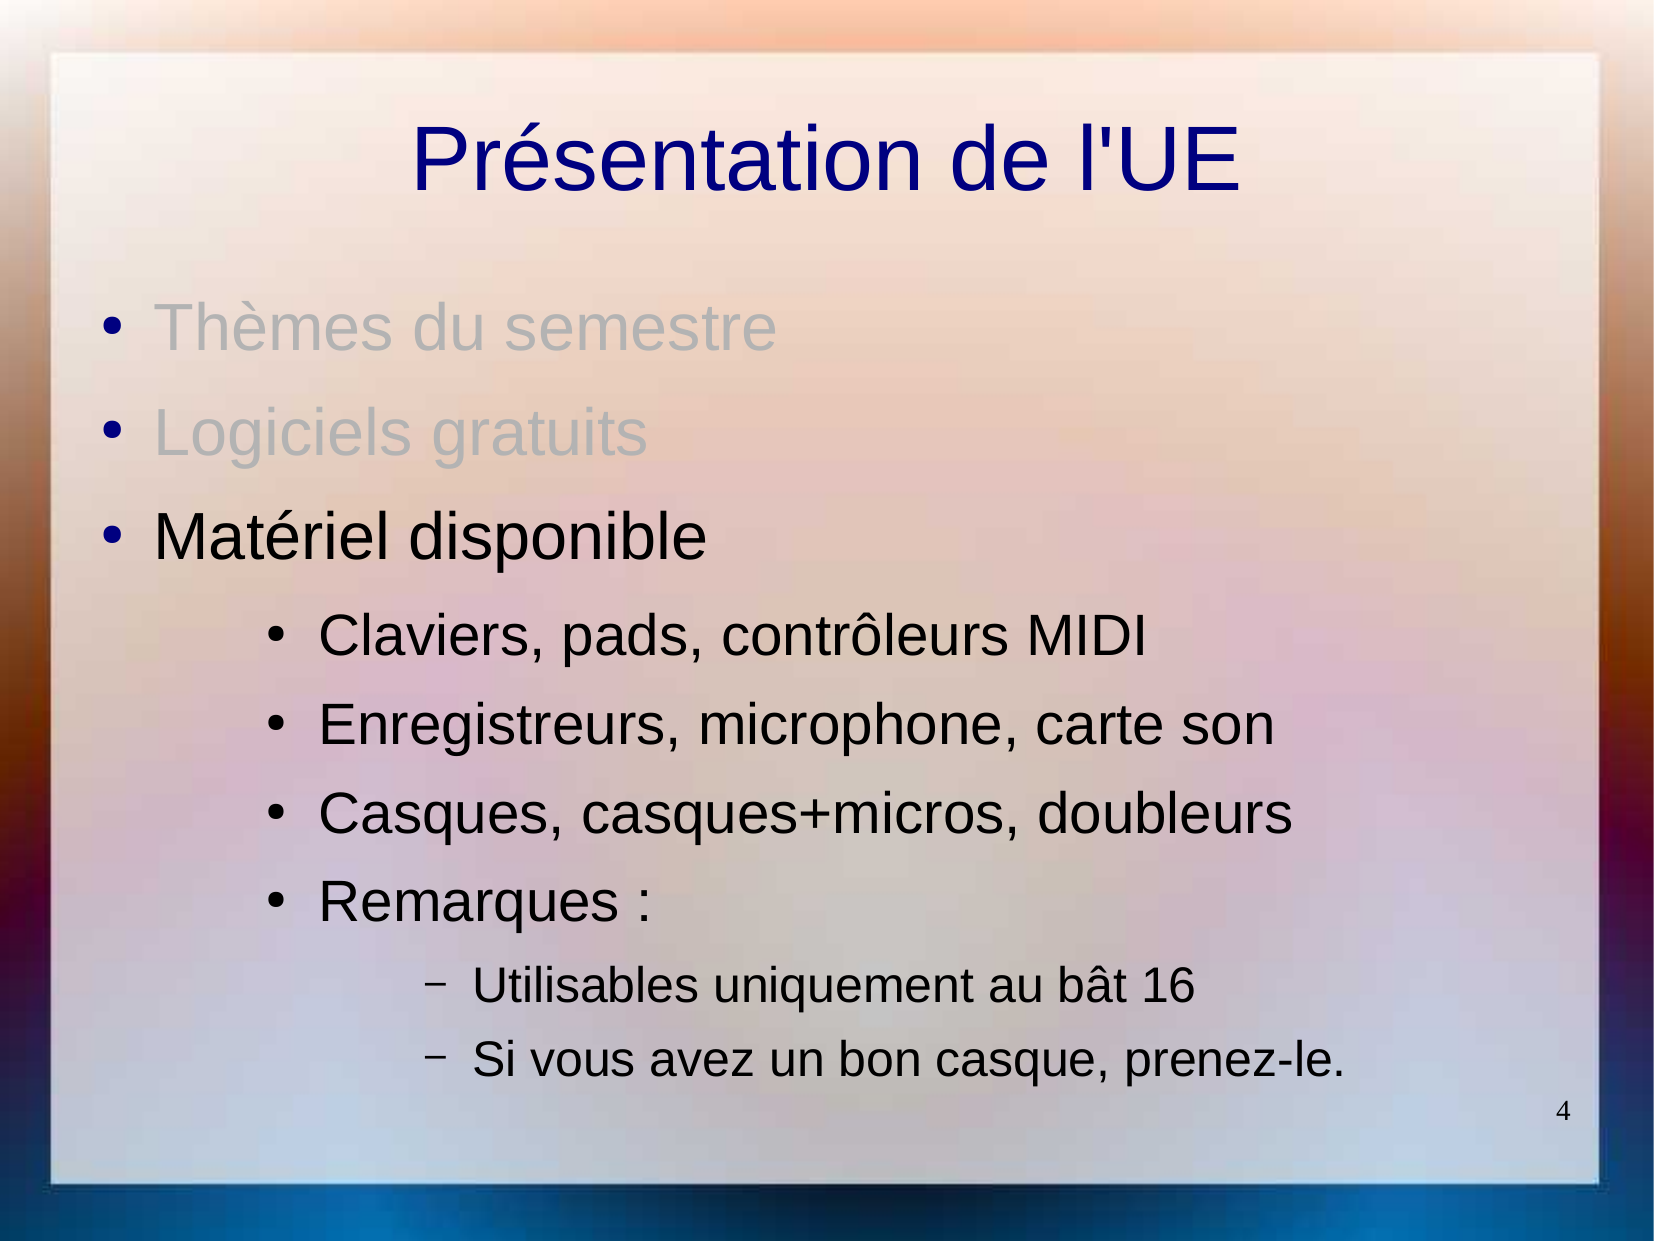

# Présentation de l'UE
Thèmes du semestre
Logiciels gratuits
Matériel disponible
Claviers, pads, contrôleurs MIDI
Enregistreurs, microphone, carte son
Casques, casques+micros, doubleurs
Remarques :
Utilisables uniquement au bât 16
Si vous avez un bon casque, prenez-le.
4